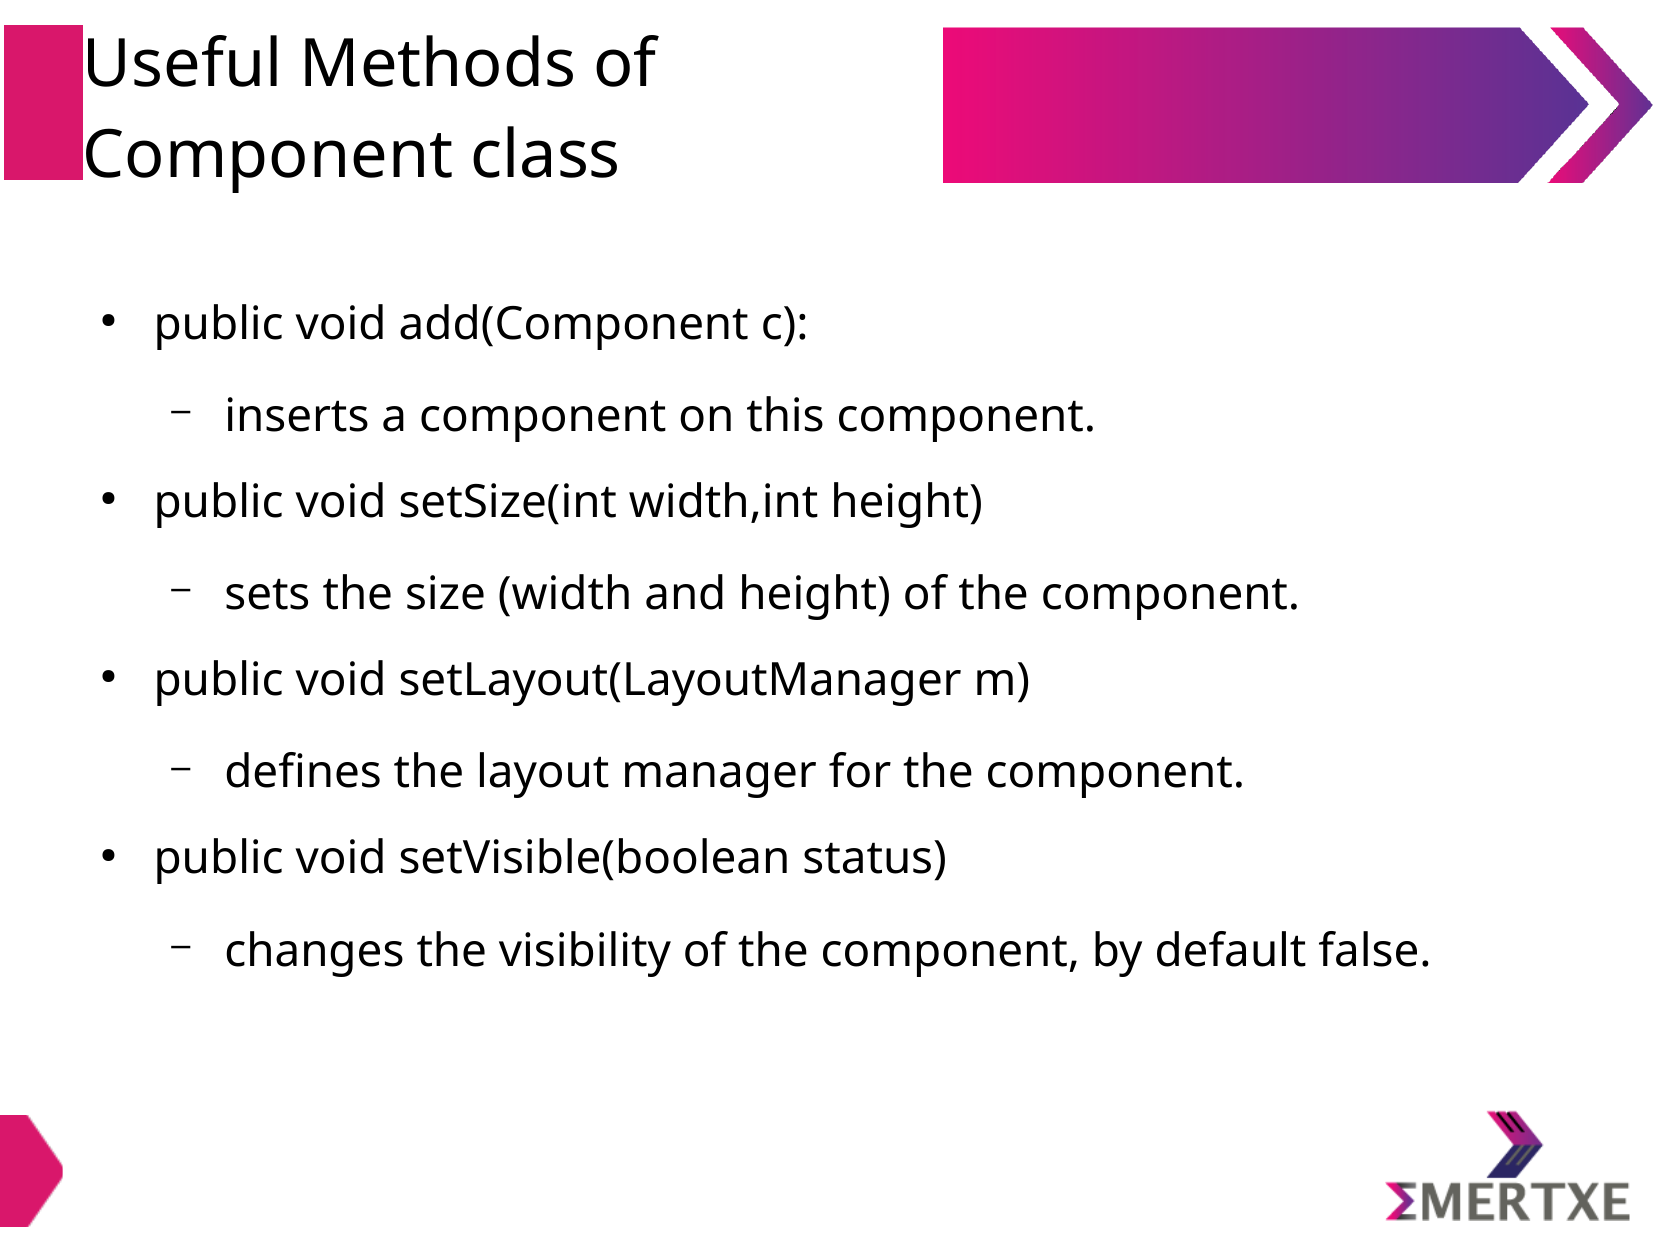

# Useful Methods of Component class
public void add(Component c):
inserts a component on this component.
public void setSize(int width,int height)
sets the size (width and height) of the component.
public void setLayout(LayoutManager m)
defines the layout manager for the component.
public void setVisible(boolean status)
changes the visibility of the component, by default false.